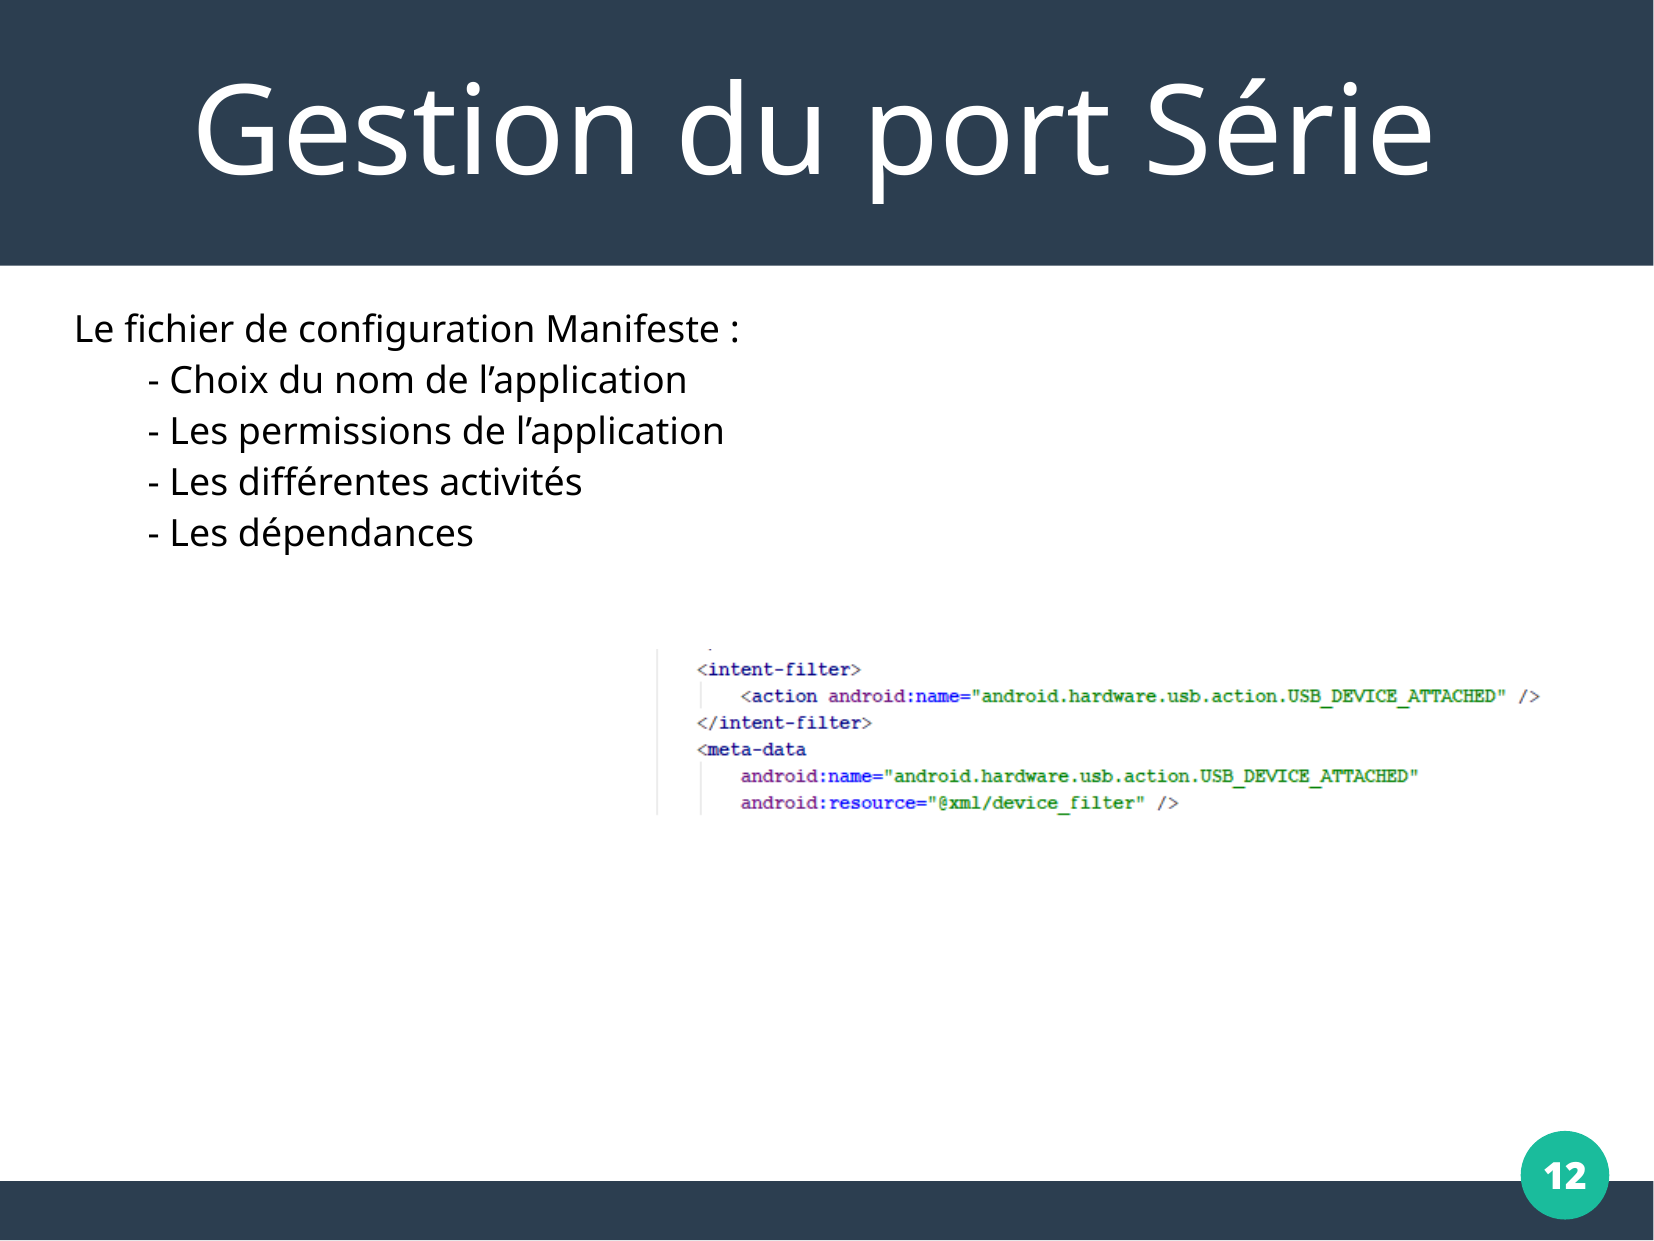

Gestion du port Série
Le fichier de configuration Manifeste :
	- Choix du nom de l’application
	- Les permissions de l’application
	- Les différentes activités
	- Les dépendances
12